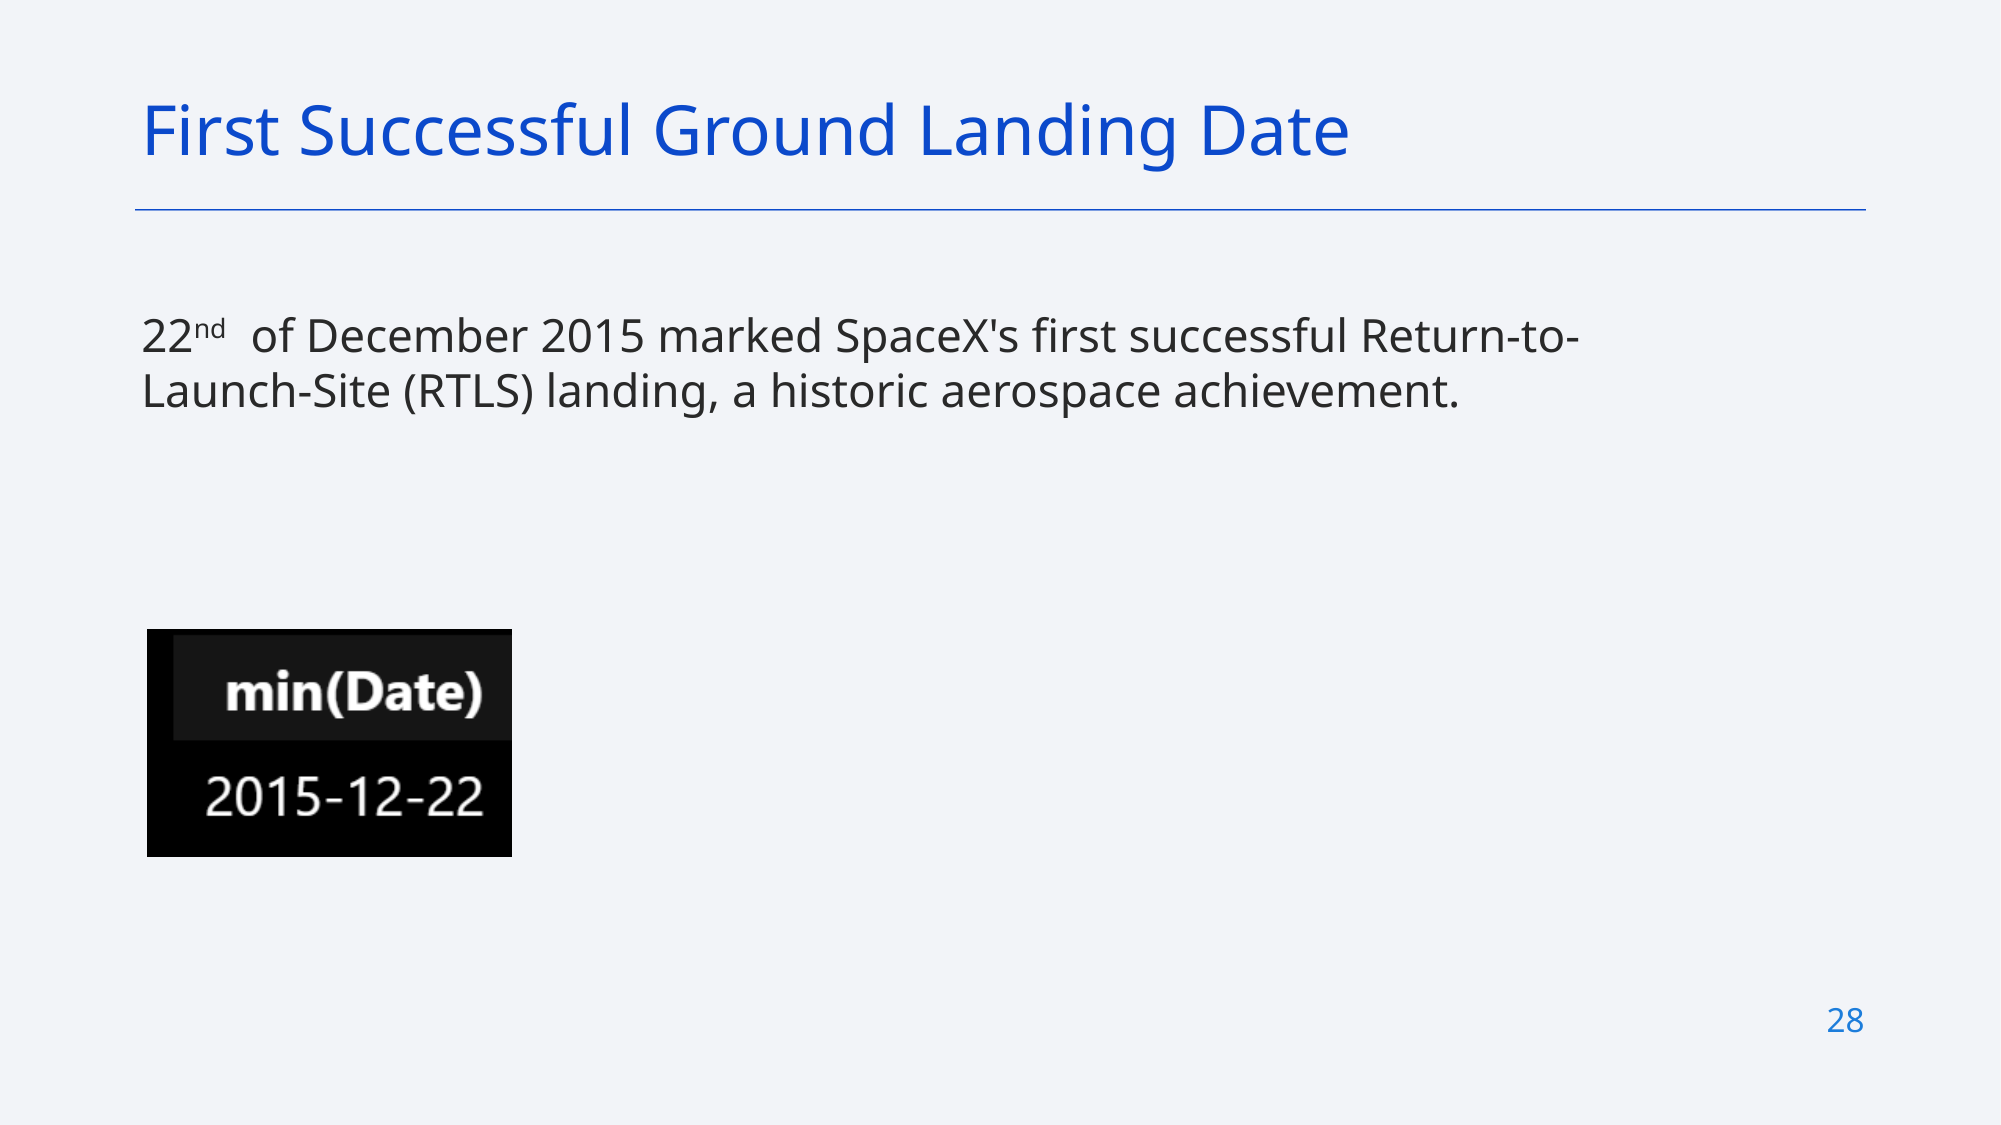

First Successful Ground Landing Date
# 22nd of December 2015 marked SpaceX's first successful Return-to-Launch-Site (RTLS) landing, a historic aerospace achievement.
28